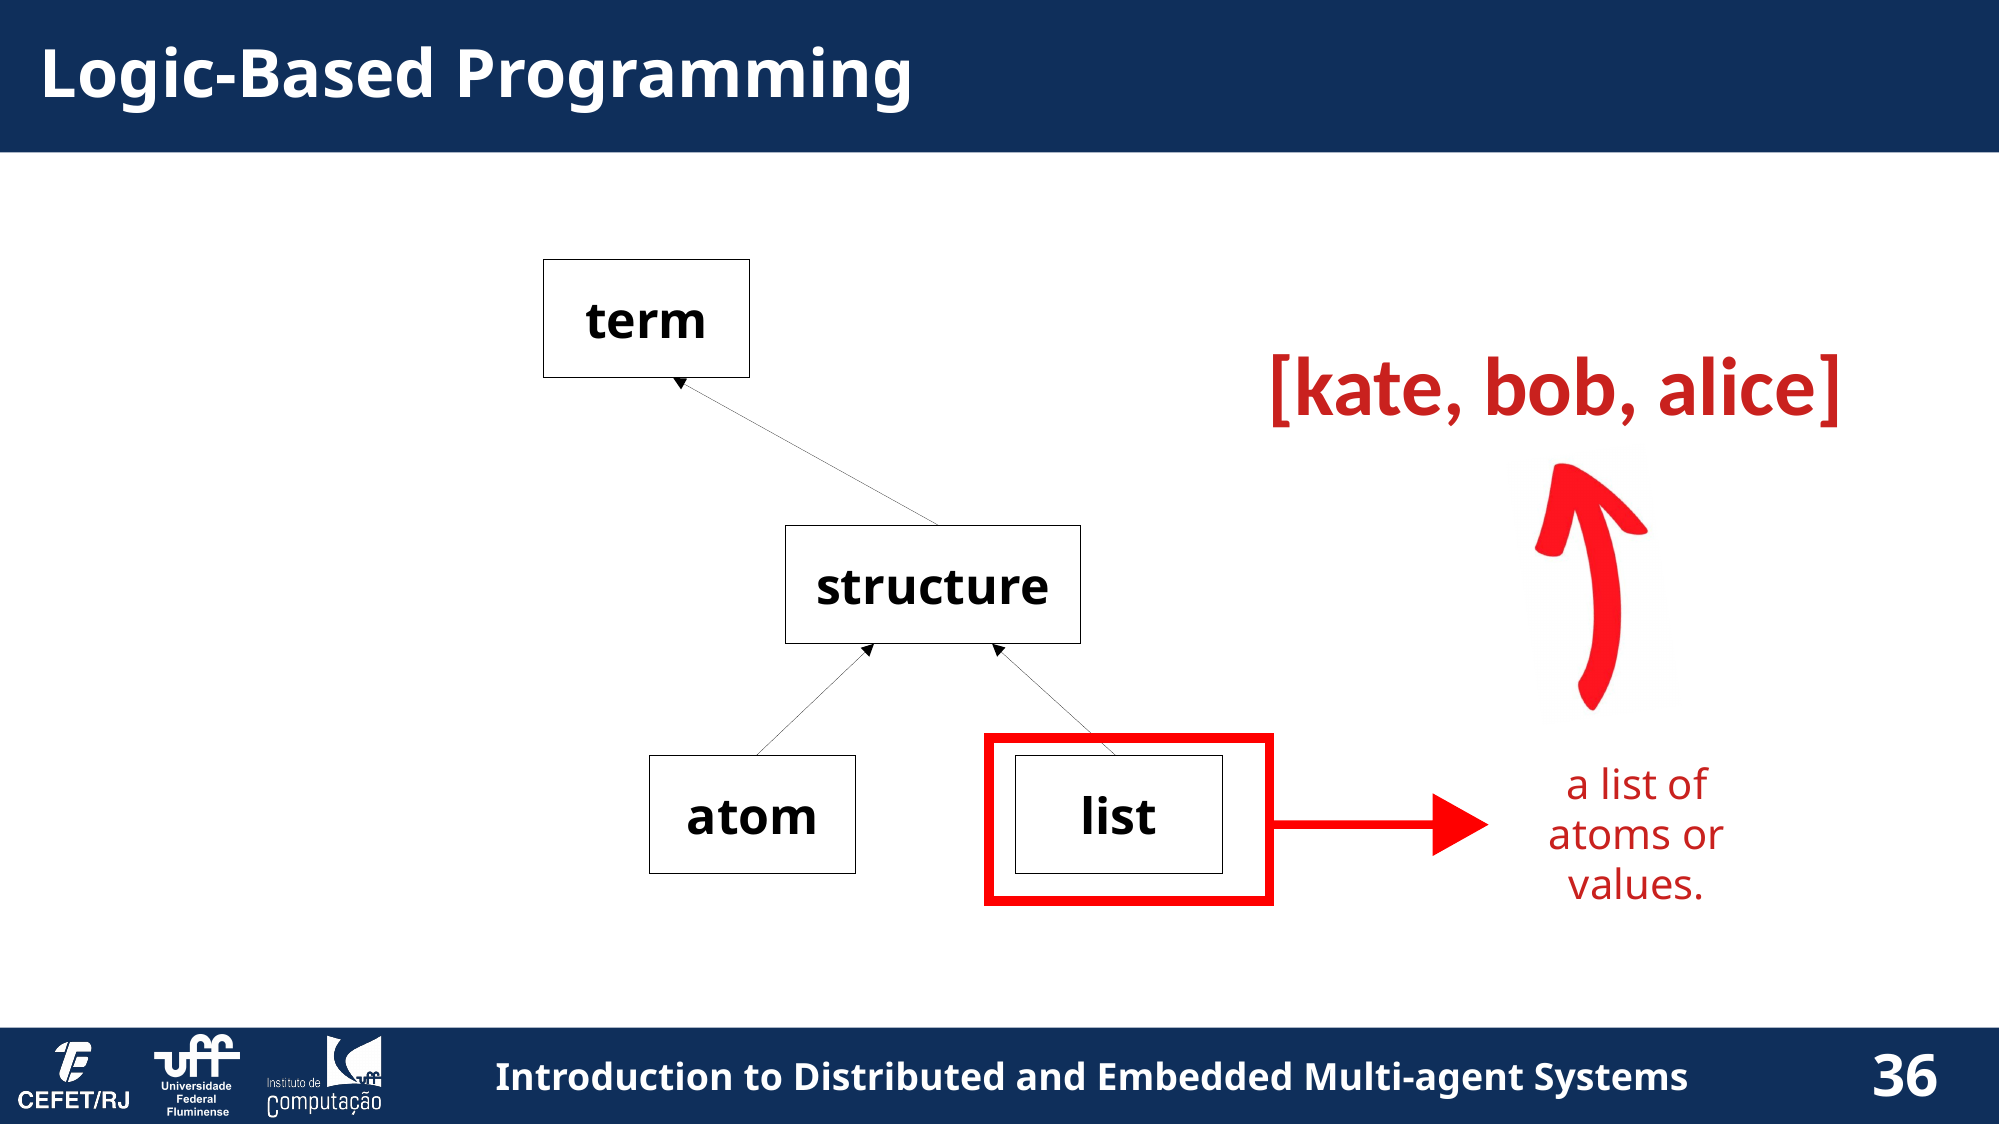

Logic-Based Programming
term
[kate, bob, alice]
structure
a list of atoms or values.
atom
list